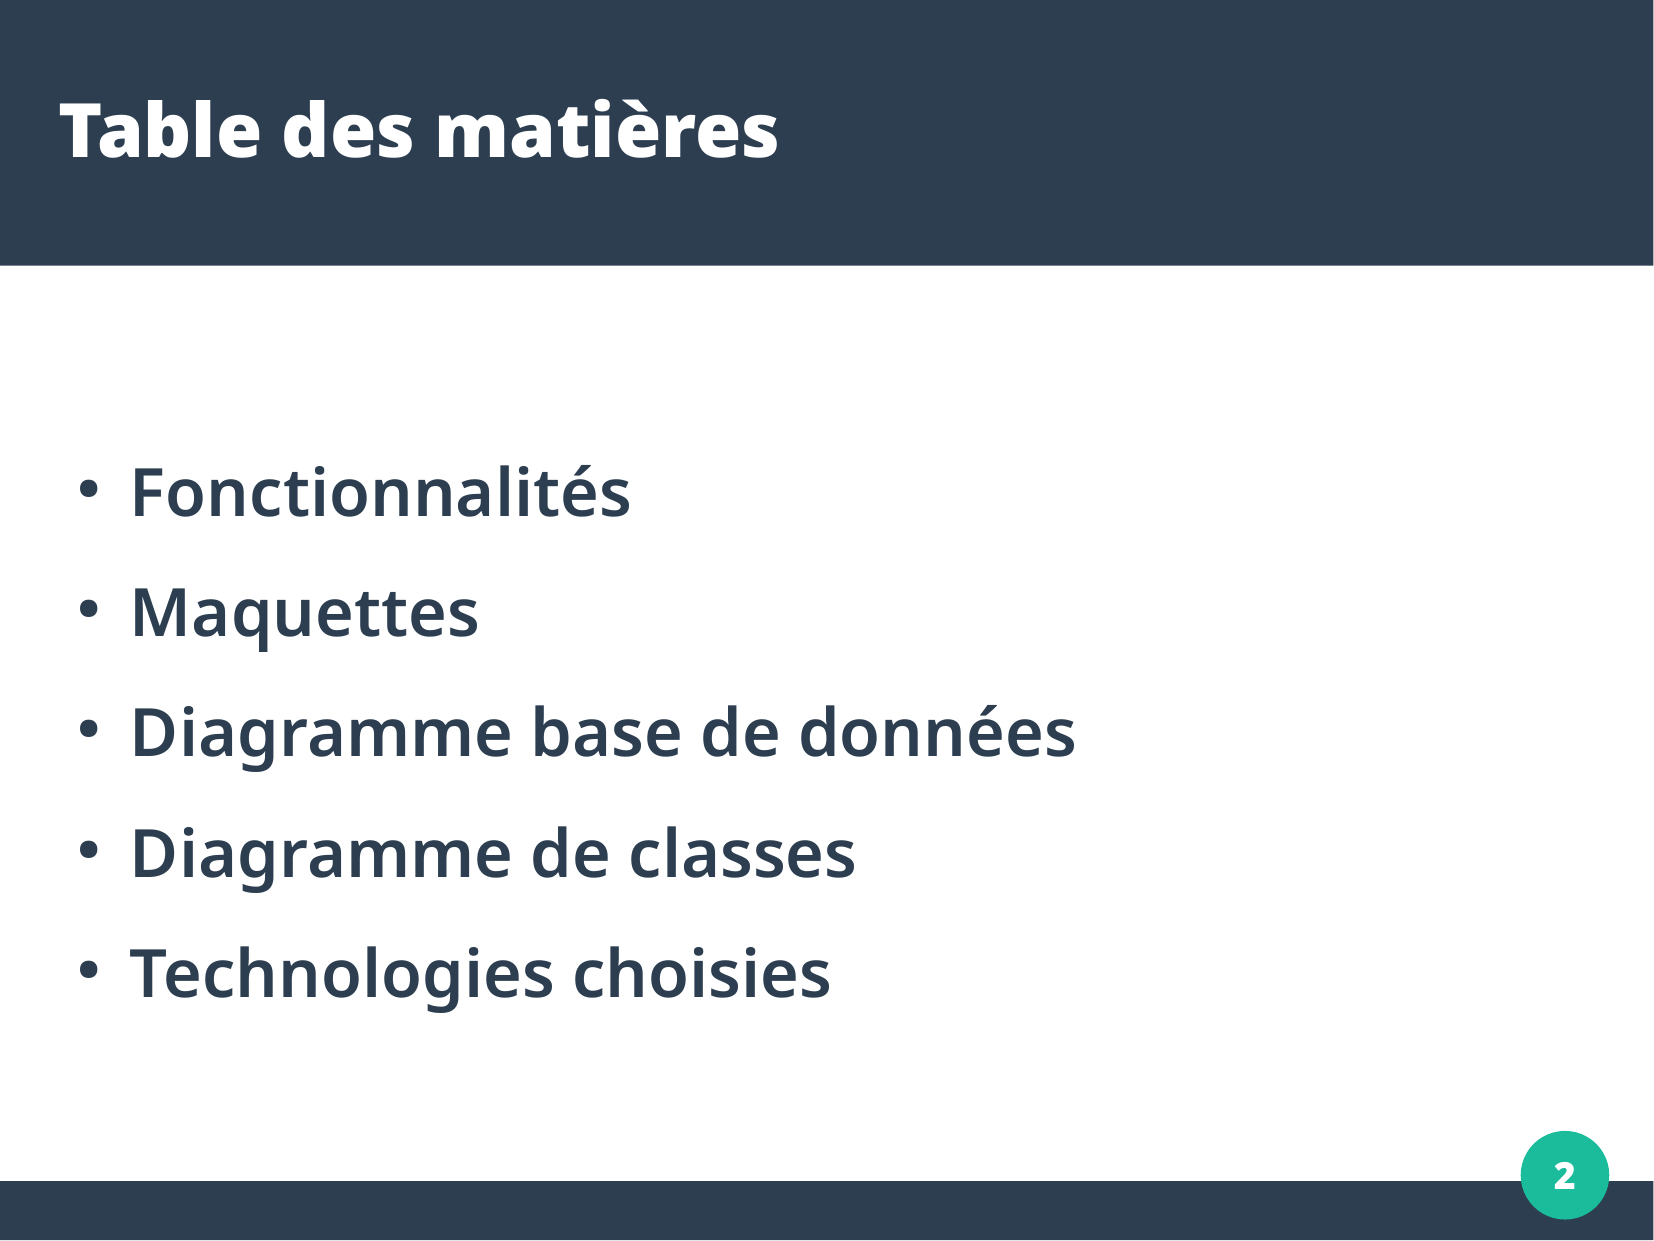

# Table des matières
Fonctionnalités
Maquettes
Diagramme base de données
Diagramme de classes
Technologies choisies
2